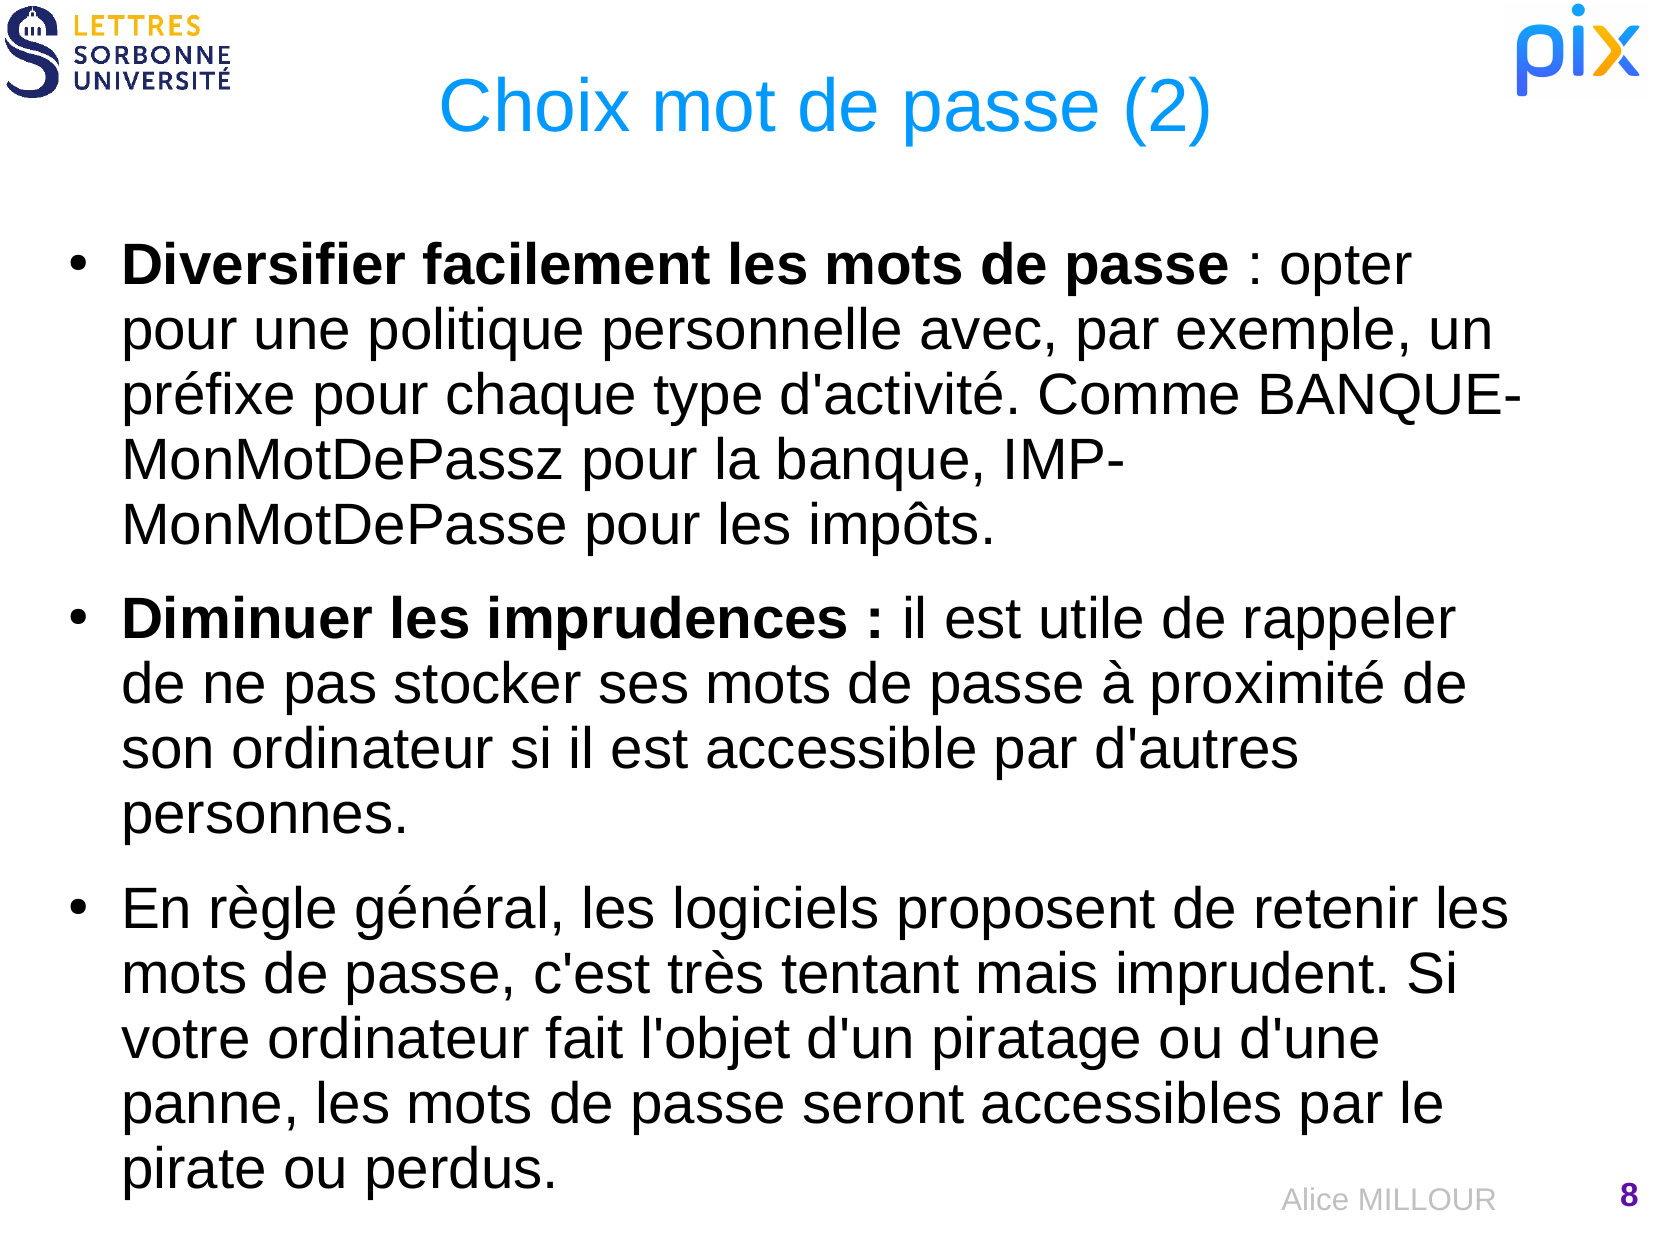

# Choix mot de passe (2)
Diversifier facilement les mots de passe : opter pour une politique personnelle avec, par exemple, un préfixe pour chaque type d'activité. Comme BANQUE-MonMotDePassz pour la banque, IMP-MonMotDePasse pour les impôts.
Diminuer les imprudences : il est utile de rappeler de ne pas stocker ses mots de passe à proximité de son ordinateur si il est accessible par d'autres personnes.
En règle général, les logiciels proposent de retenir les mots de passe, c'est très tentant mais imprudent. Si votre ordinateur fait l'objet d'un piratage ou d'une panne, les mots de passe seront accessibles par le pirate ou perdus.